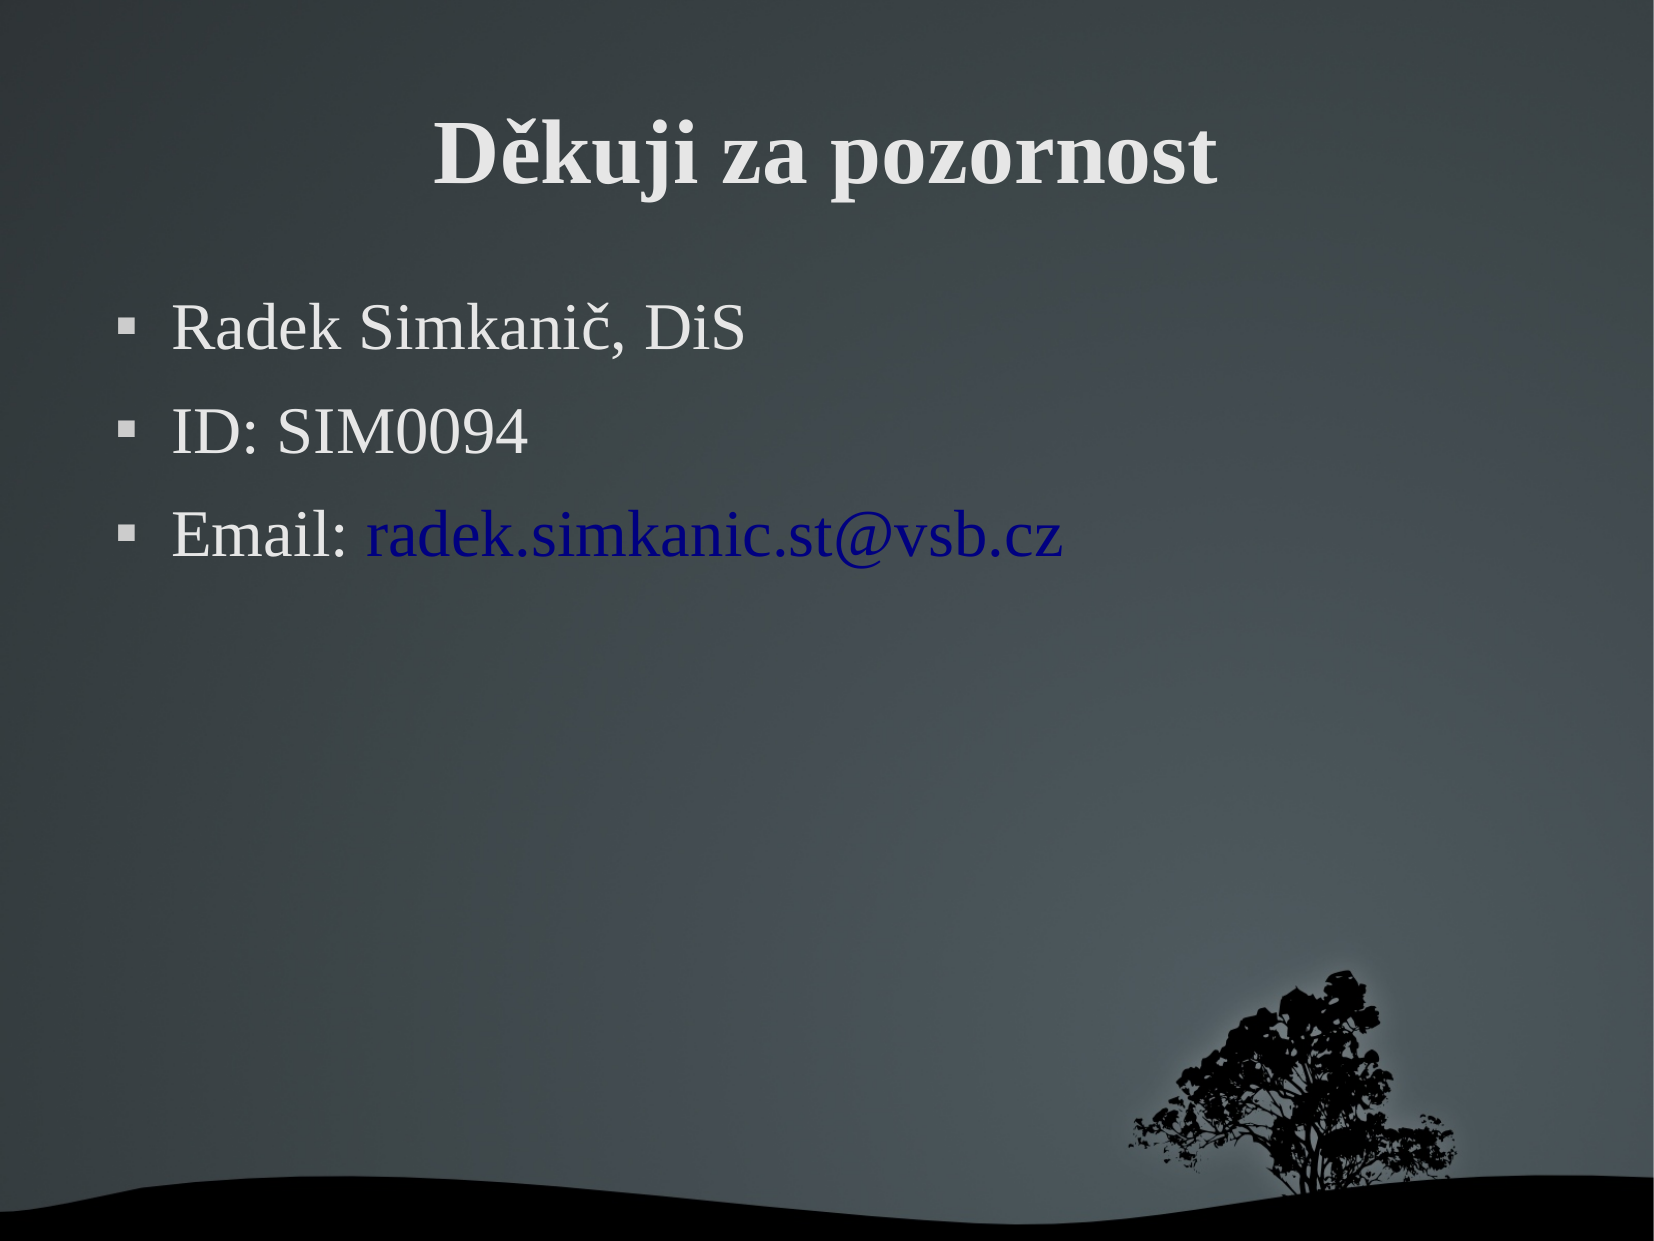

# Děkuji za pozornost
Radek Simkanič, DiS
ID: SIM0094
Email: radek.simkanic.st@vsb.cz